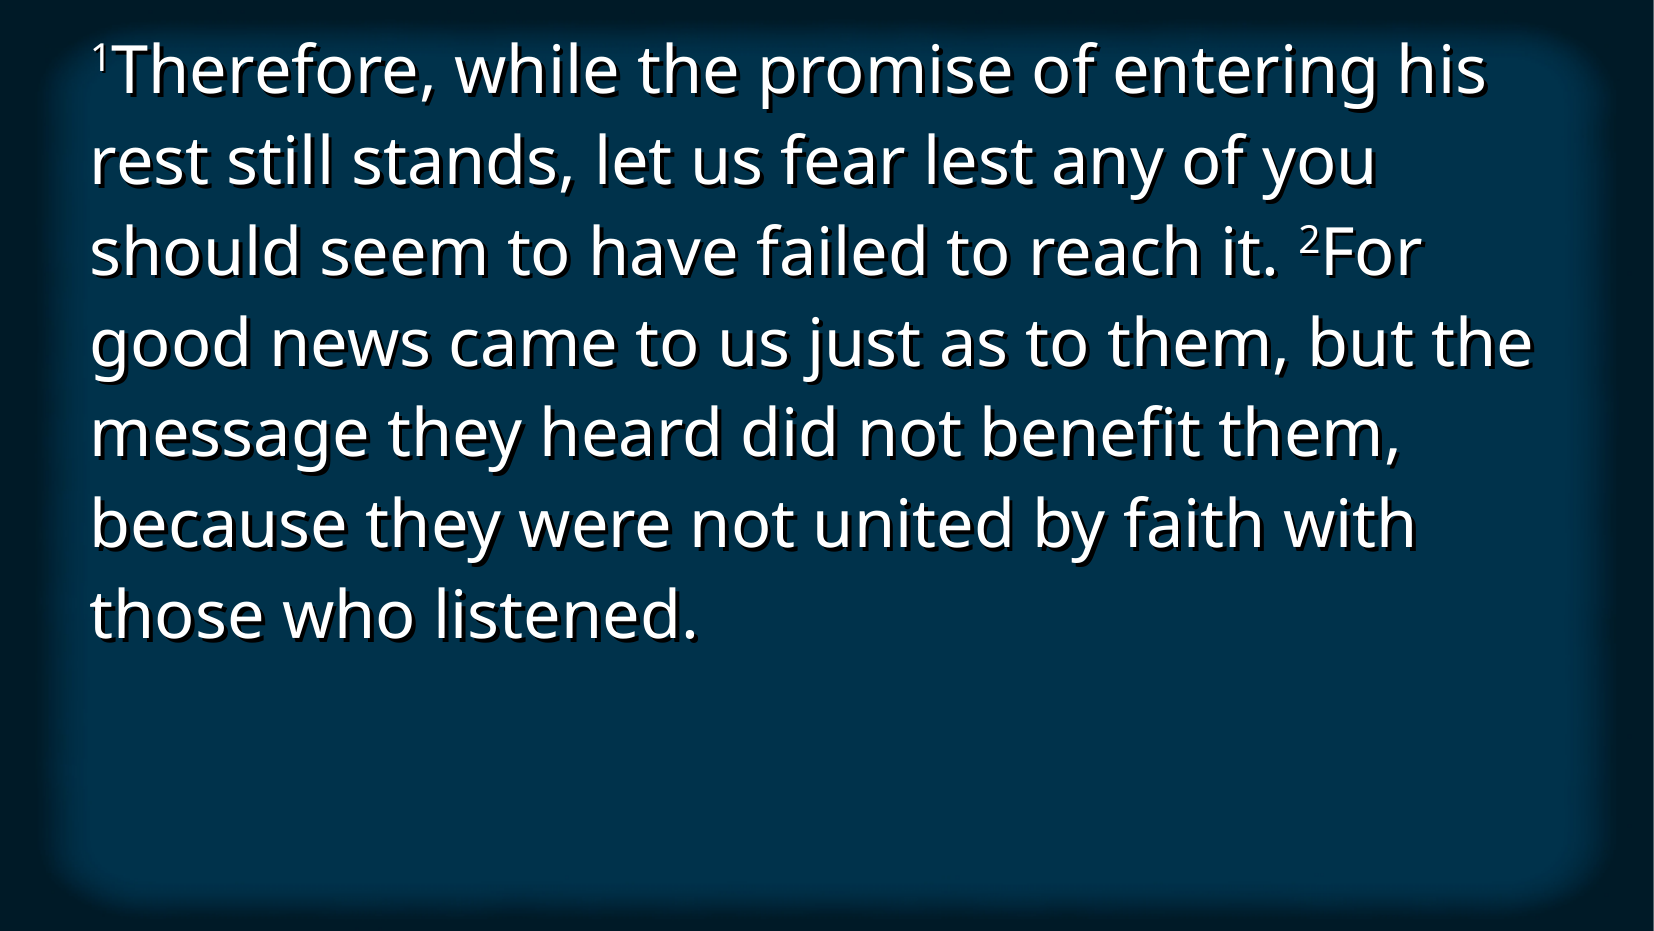

1Therefore, while the promise of entering his rest still stands, let us fear lest any of you should seem to have failed to reach it. 2For good news came to us just as to them, but the message they heard did not benefit them, because they were not united by faith with
those who listened.